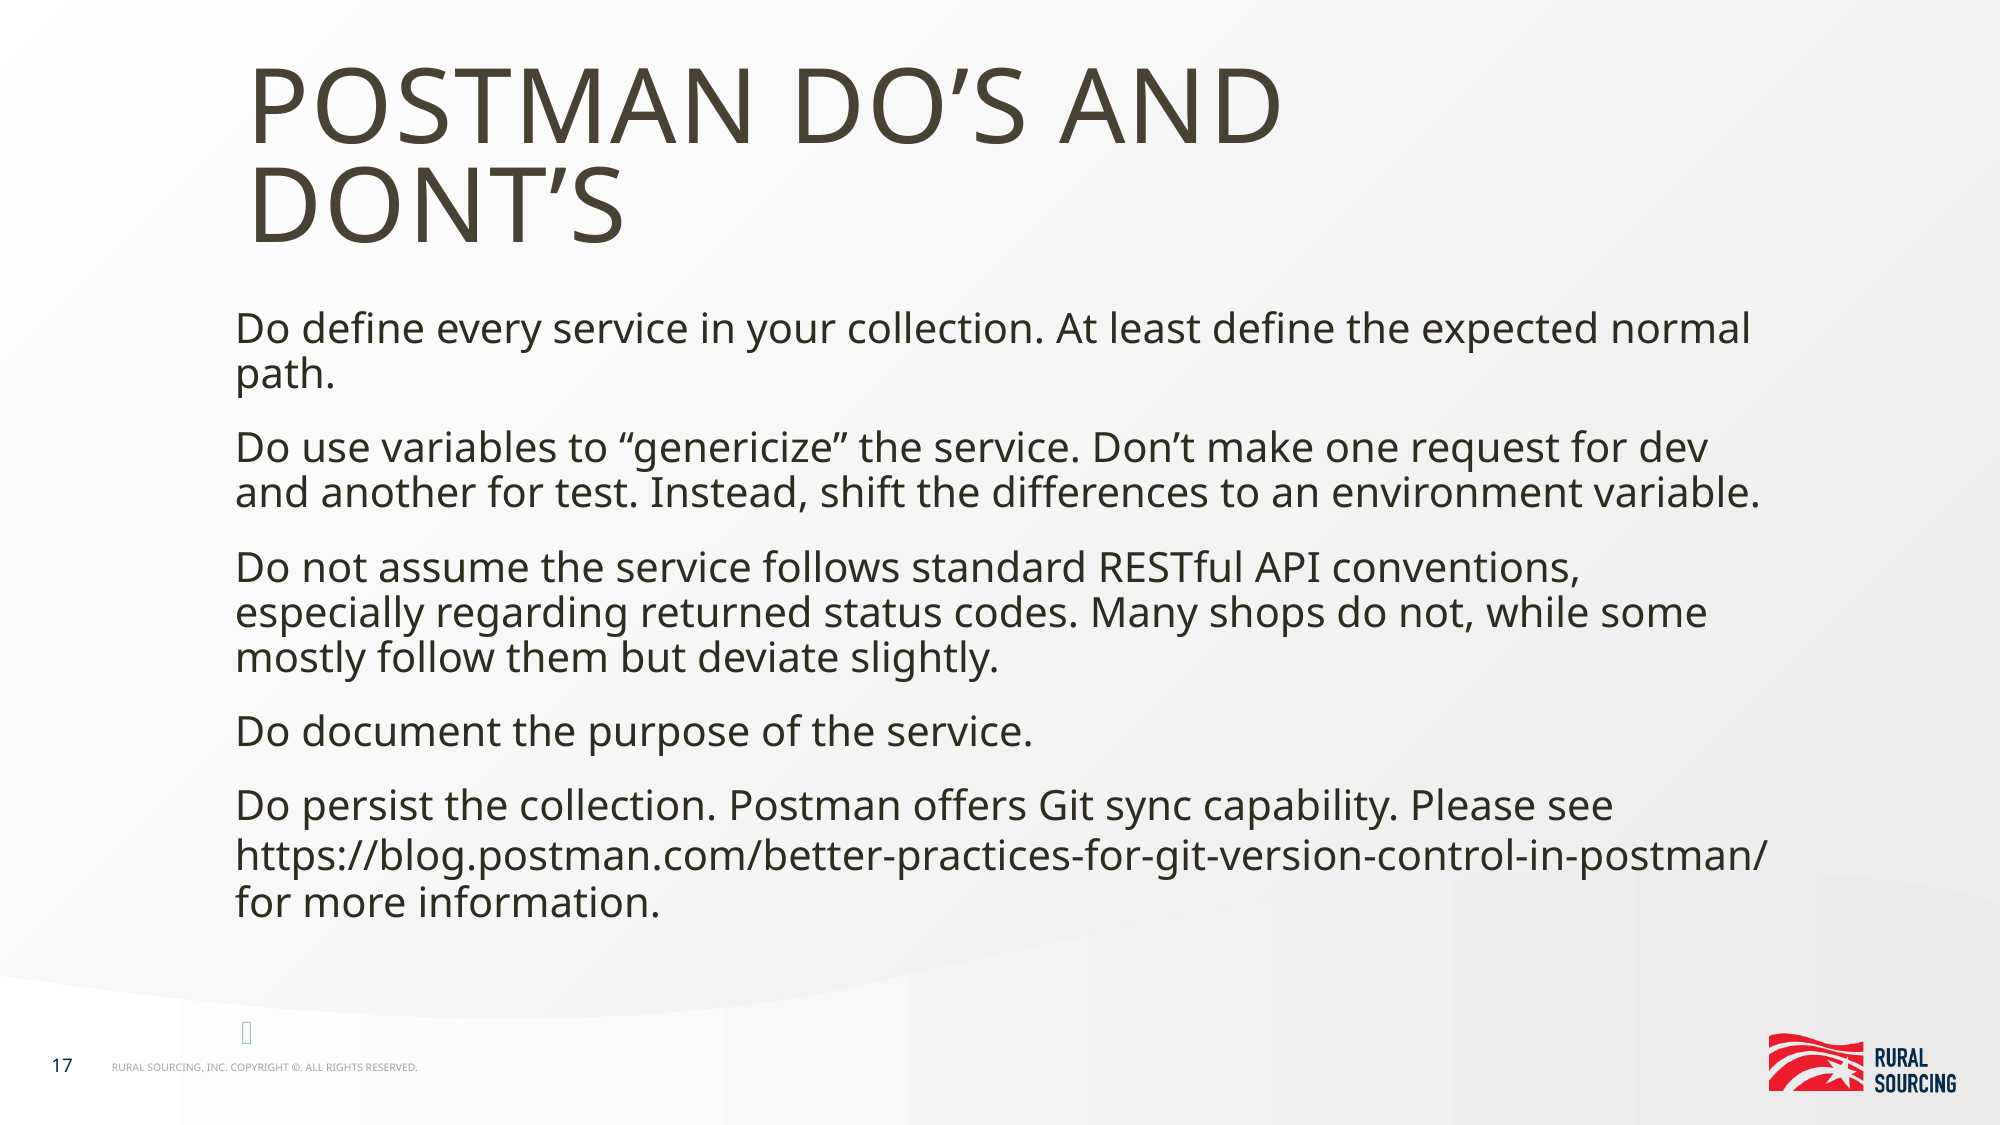

# POSTMAN Do’s and dont’s
Do define every service in your collection. At least define the expected normal path.
Do use variables to “genericize” the service. Don’t make one request for dev and another for test. Instead, shift the differences to an environment variable.
Do not assume the service follows standard RESTful API conventions, especially regarding returned status codes. Many shops do not, while some mostly follow them but deviate slightly.
Do document the purpose of the service.
Do persist the collection. Postman offers Git sync capability. Please see https://blog.postman.com/better-practices-for-git-version-control-in-postman/for more information.